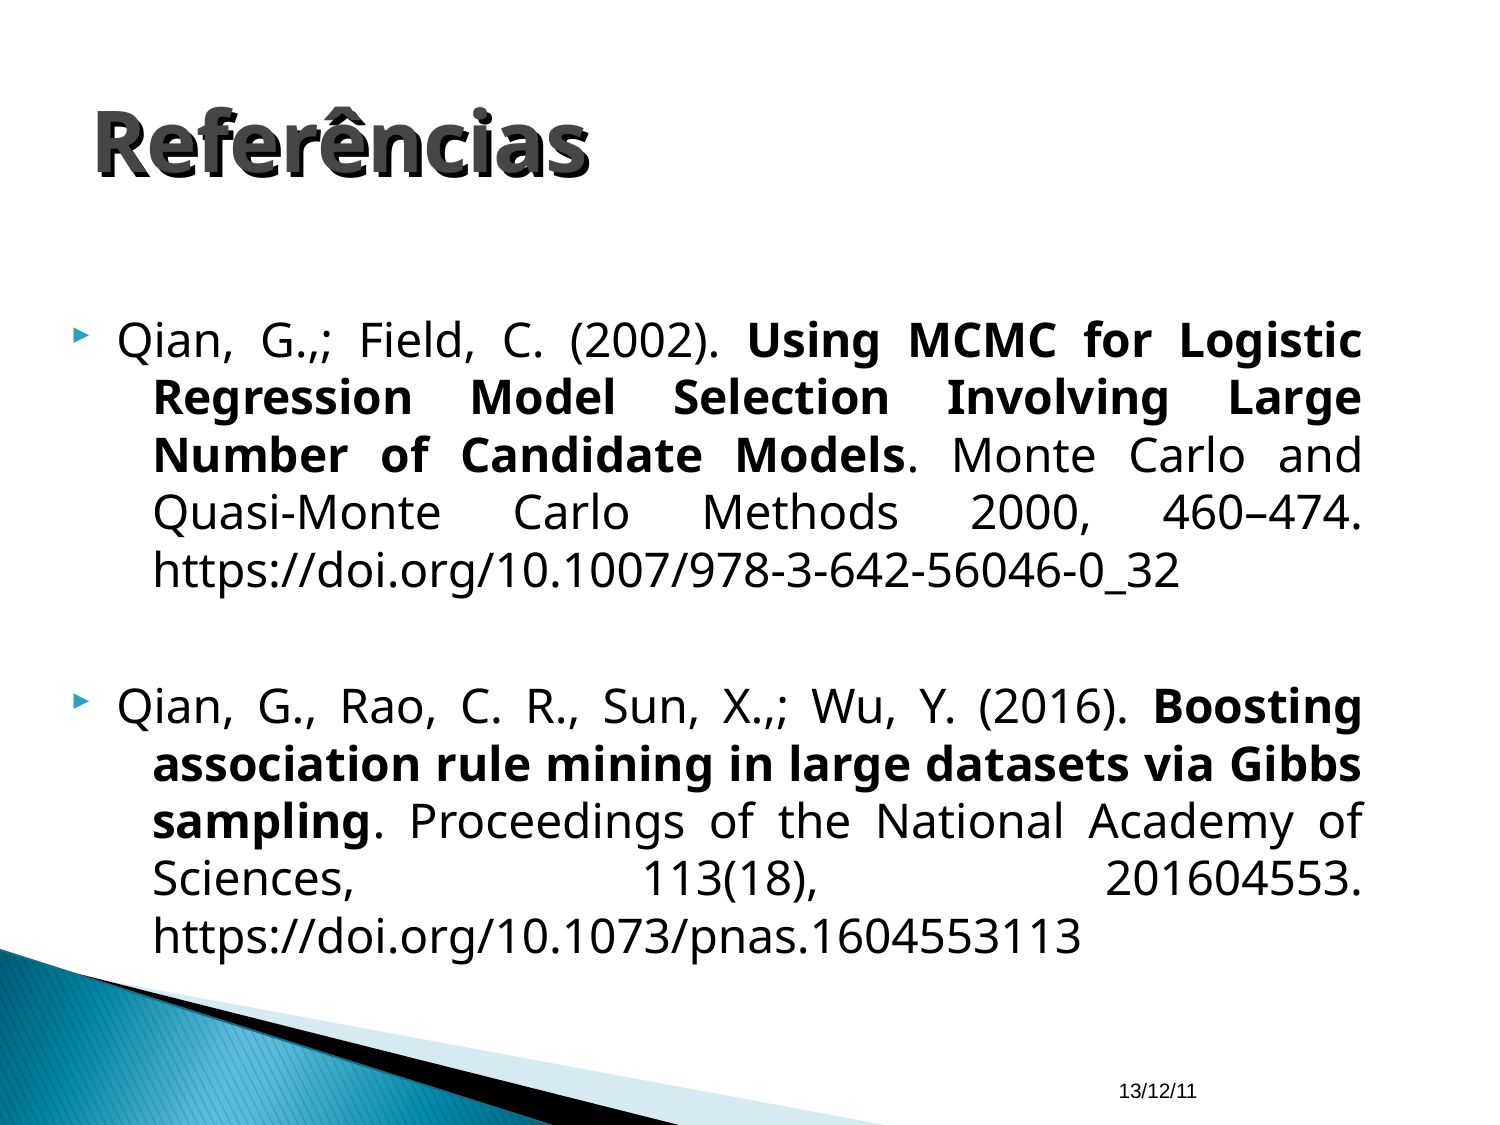

Referências
# Qian, G.,; Field, C. (2002). Using MCMC for Logistic Regression Model Selection Involving Large Number of Candidate Models. Monte Carlo and Quasi-Monte Carlo Methods 2000, 460–474. https://doi.org/10.1007/978-3-642-56046-0_32
Qian, G., Rao, C. R., Sun, X.,; Wu, Y. (2016). Boosting association rule mining in large datasets via Gibbs sampling. Proceedings of the National Academy of Sciences, 113(18), 201604553. https://doi.org/10.1073/pnas.1604553113
13/12/11